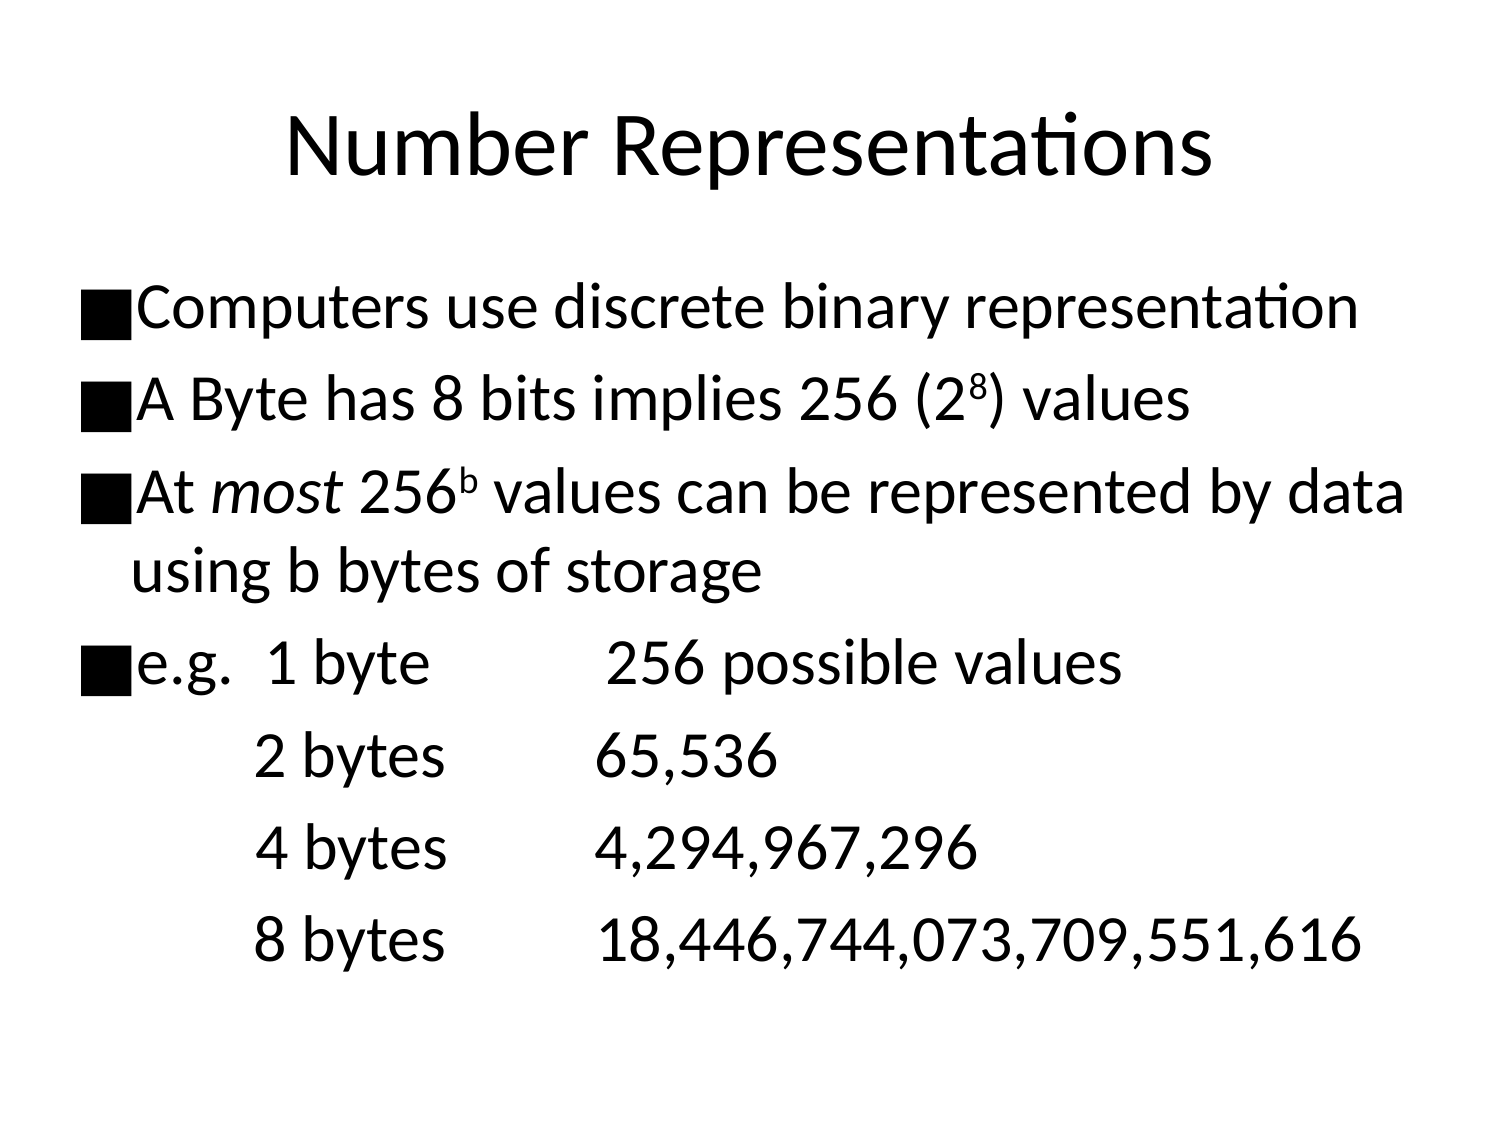

# Number Representations
Computers use discrete binary representation
A Byte has 8 bits implies 256 (28) values
At most 256b values can be represented by data using b bytes of storage
e.g. 1 byte 					 256 possible values
		 2 bytes 				 65,536
 4 bytes 	 4,294,967,296
		 8 bytes 18,446,744,073,709,551,616